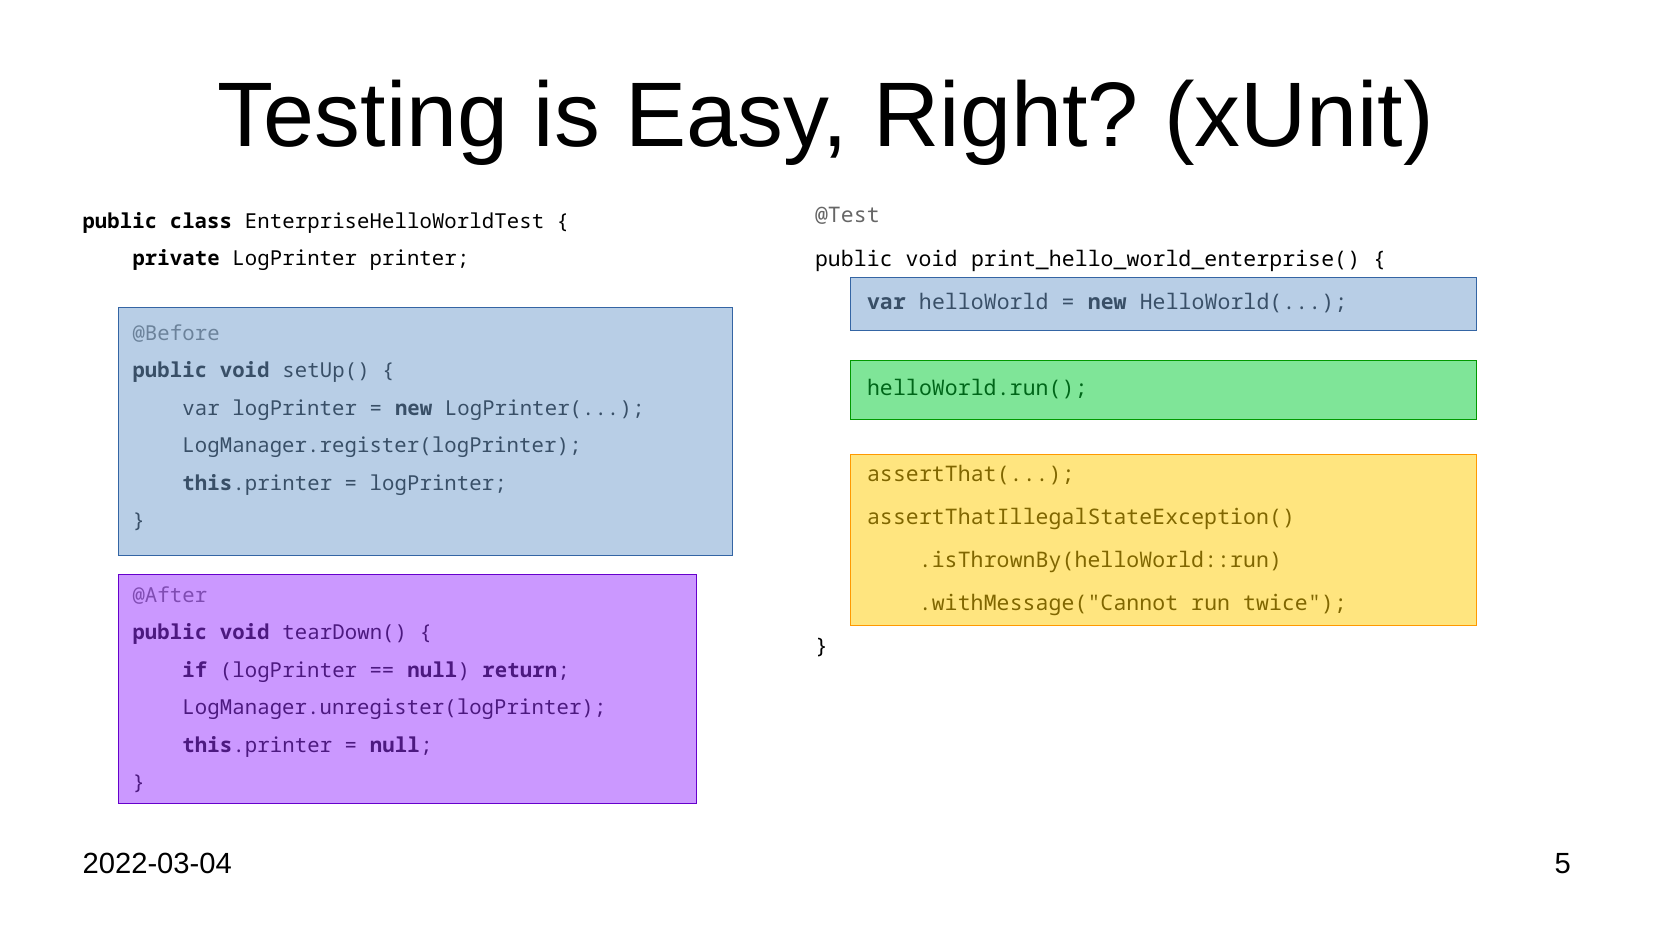

# Testing is Easy, Right? (xUnit)
@Test
public void print_hello_world_enterprise() {
 var helloWorld = new HelloWorld(...);
 helloWorld.run();
 assertThat(...);
 assertThatIllegalStateException()
 .isThrownBy(helloWorld::run)
 .withMessage("Cannot run twice");
}
public class EnterpriseHelloWorldTest {
 private LogPrinter printer;
 @Before
 public void setUp() {
 var logPrinter = new LogPrinter(...);
 LogManager.register(logPrinter);
 this.printer = logPrinter;
 }
 @After
 public void tearDown() {
 if (logPrinter == null) return;
 LogManager.unregister(logPrinter);
 this.printer = null;
 }
2022-03-04
5